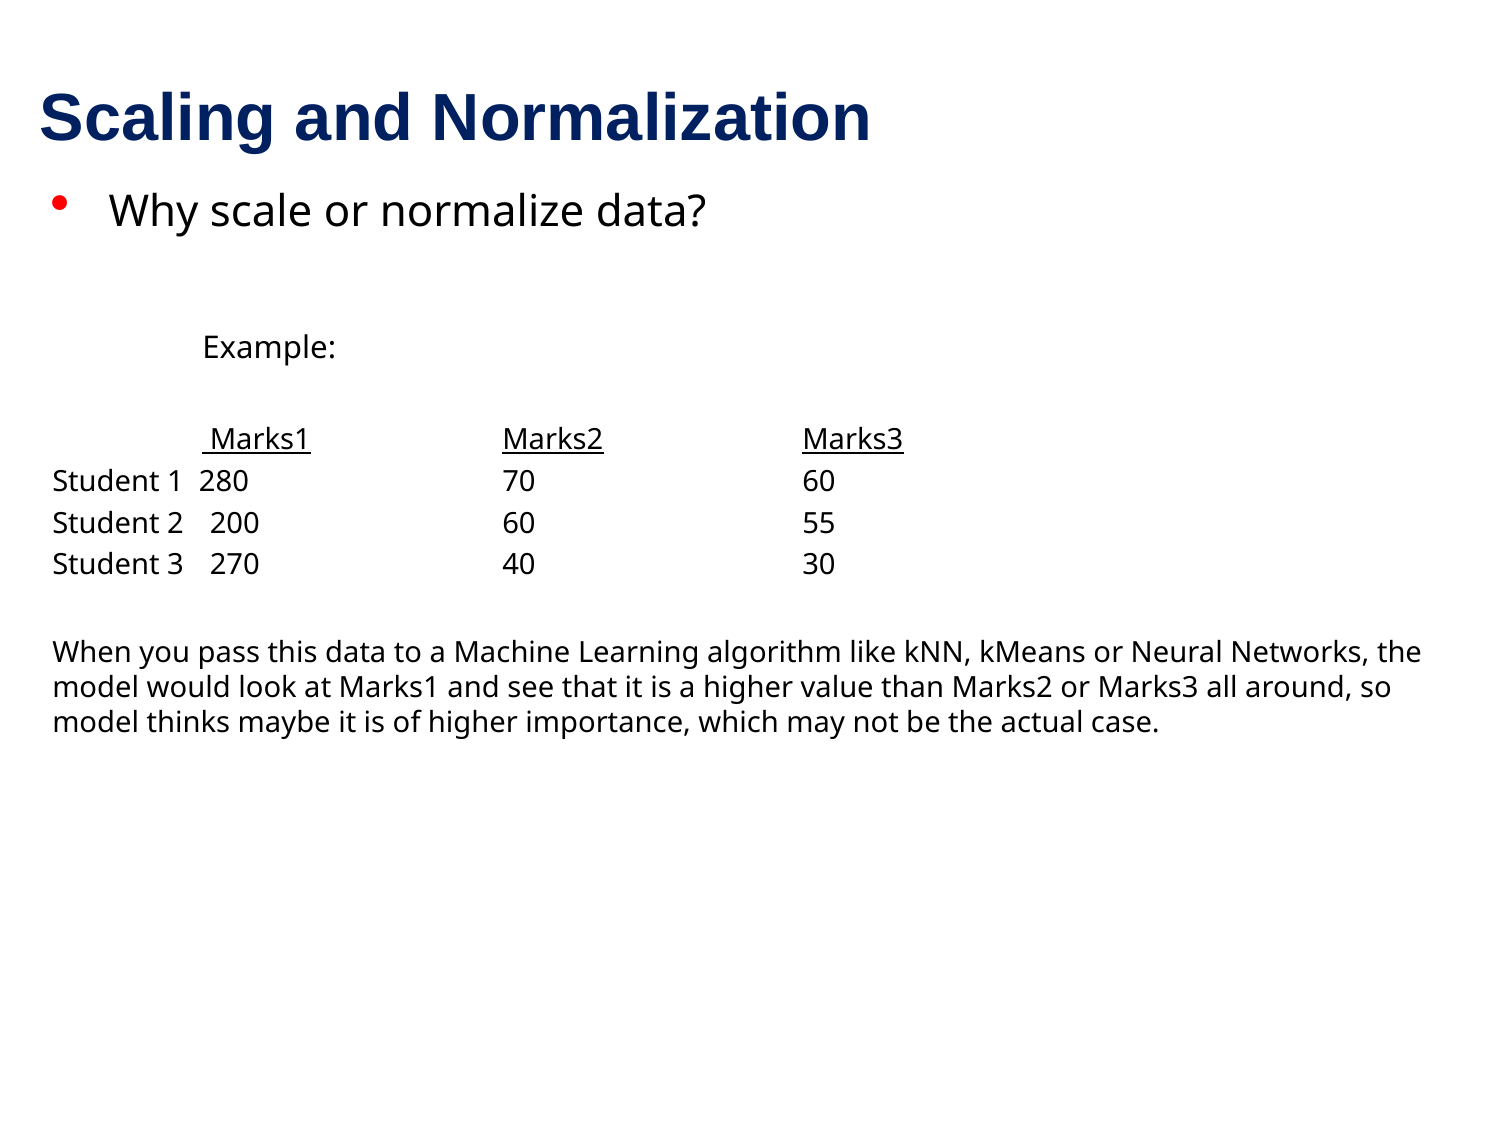

# Scaling and Normalization
Why scale or normalize data?
	Example:
	 Marks1		Marks2		Marks3
Student 1 280		70		60
Student 2	 200		60		55
Student 3	 270		40		30
When you pass this data to a Machine Learning algorithm like kNN, kMeans or Neural Networks, the model would look at Marks1 and see that it is a higher value than Marks2 or Marks3 all around, so model thinks maybe it is of higher importance, which may not be the actual case.